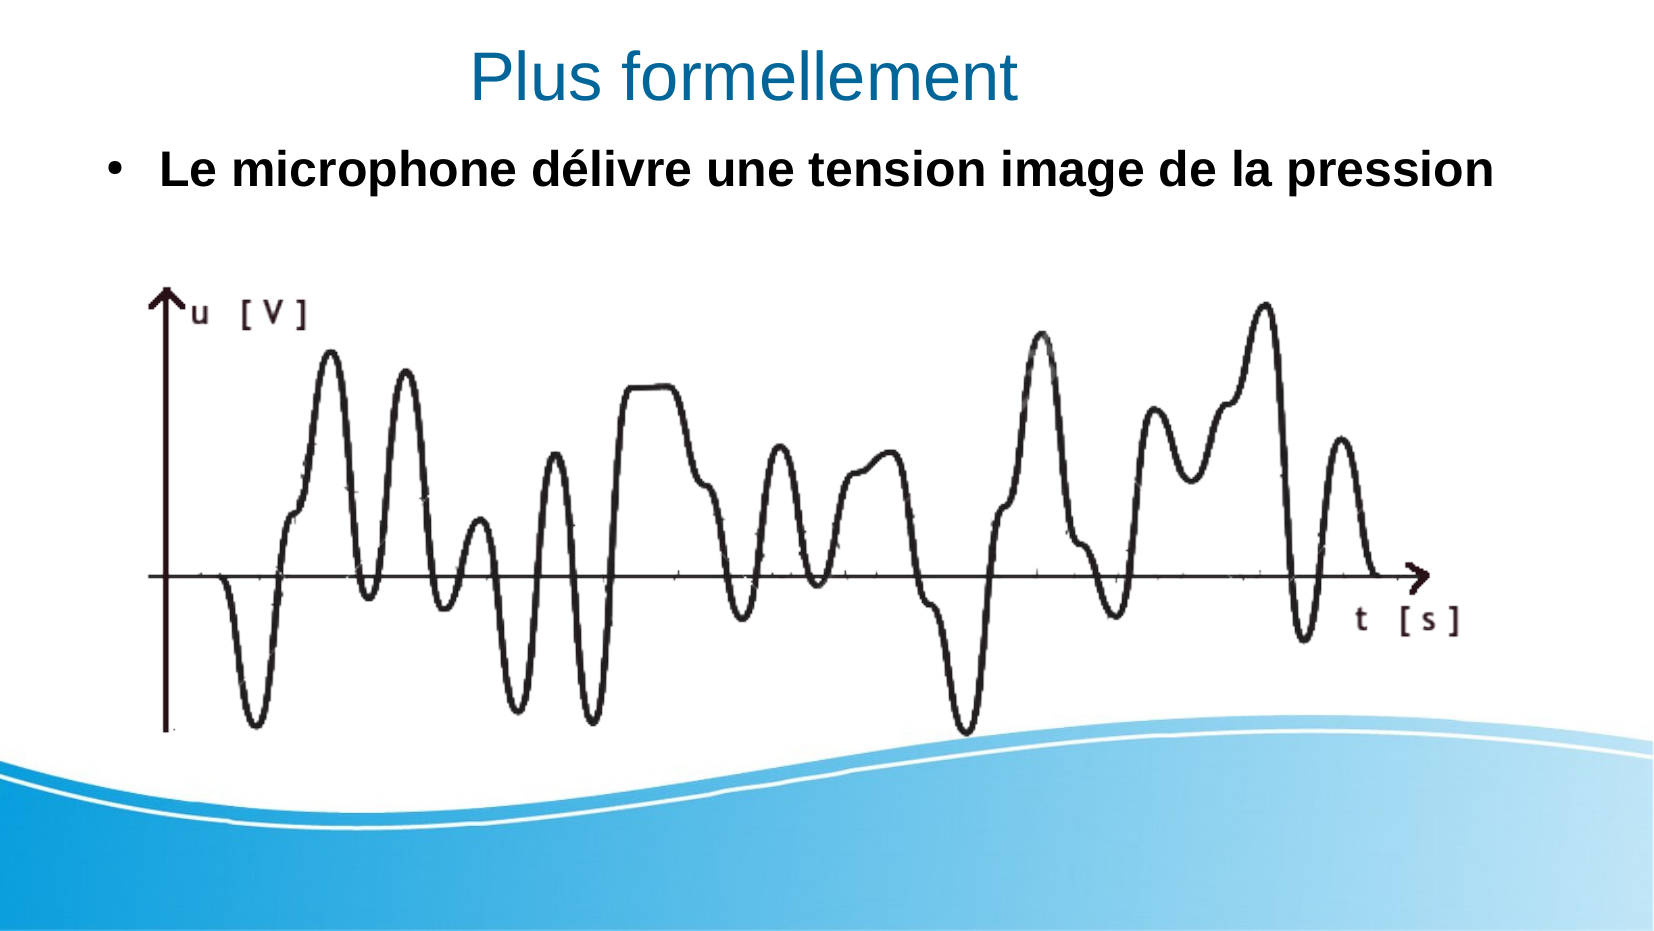

# Plus formellement
Le microphone délivre une tension image de la pression